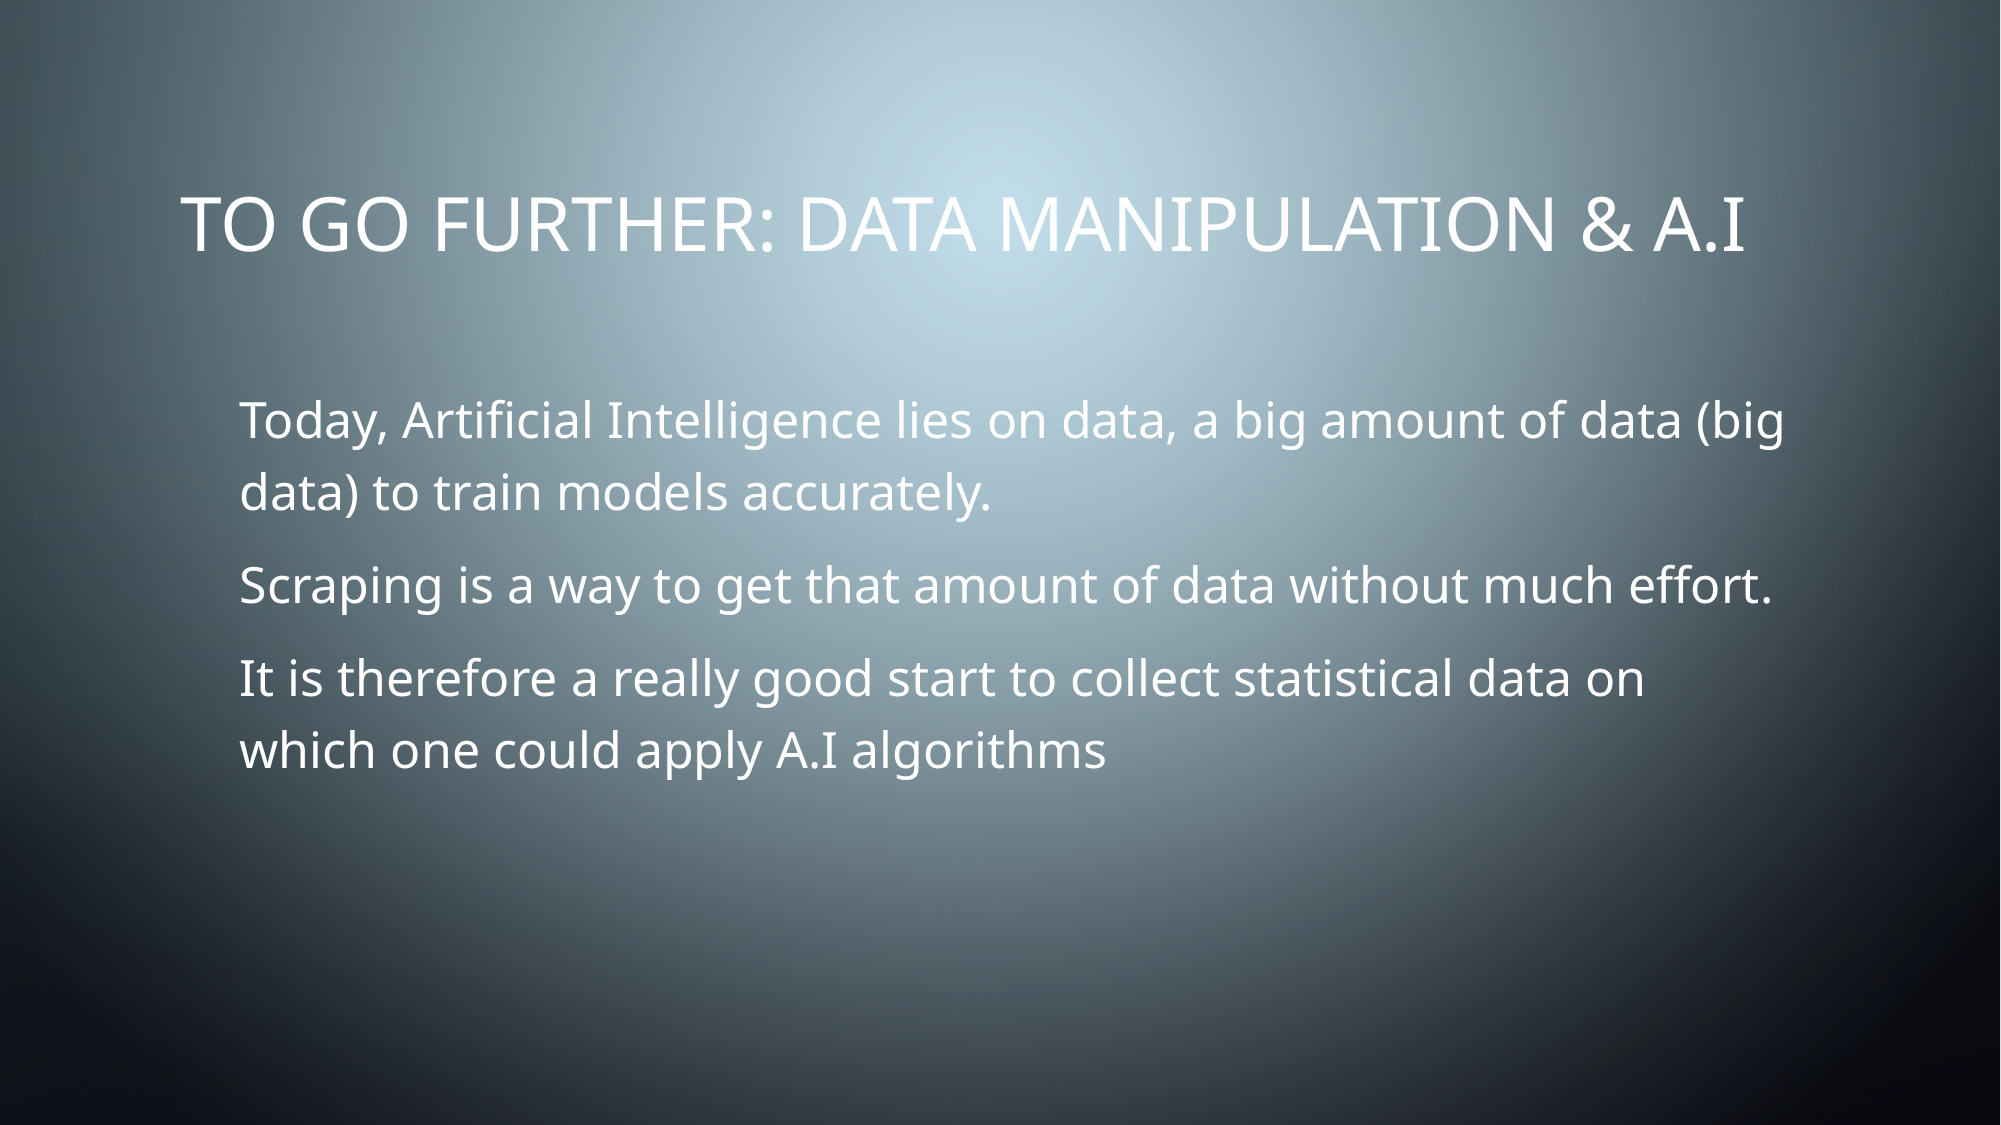

# TO go further: DATA Manipulation & A.i
Today, Artificial Intelligence lies on data, a big amount of data (big data) to train models accurately.
Scraping is a way to get that amount of data without much effort.
It is therefore a really good start to collect statistical data on which one could apply A.I algorithms